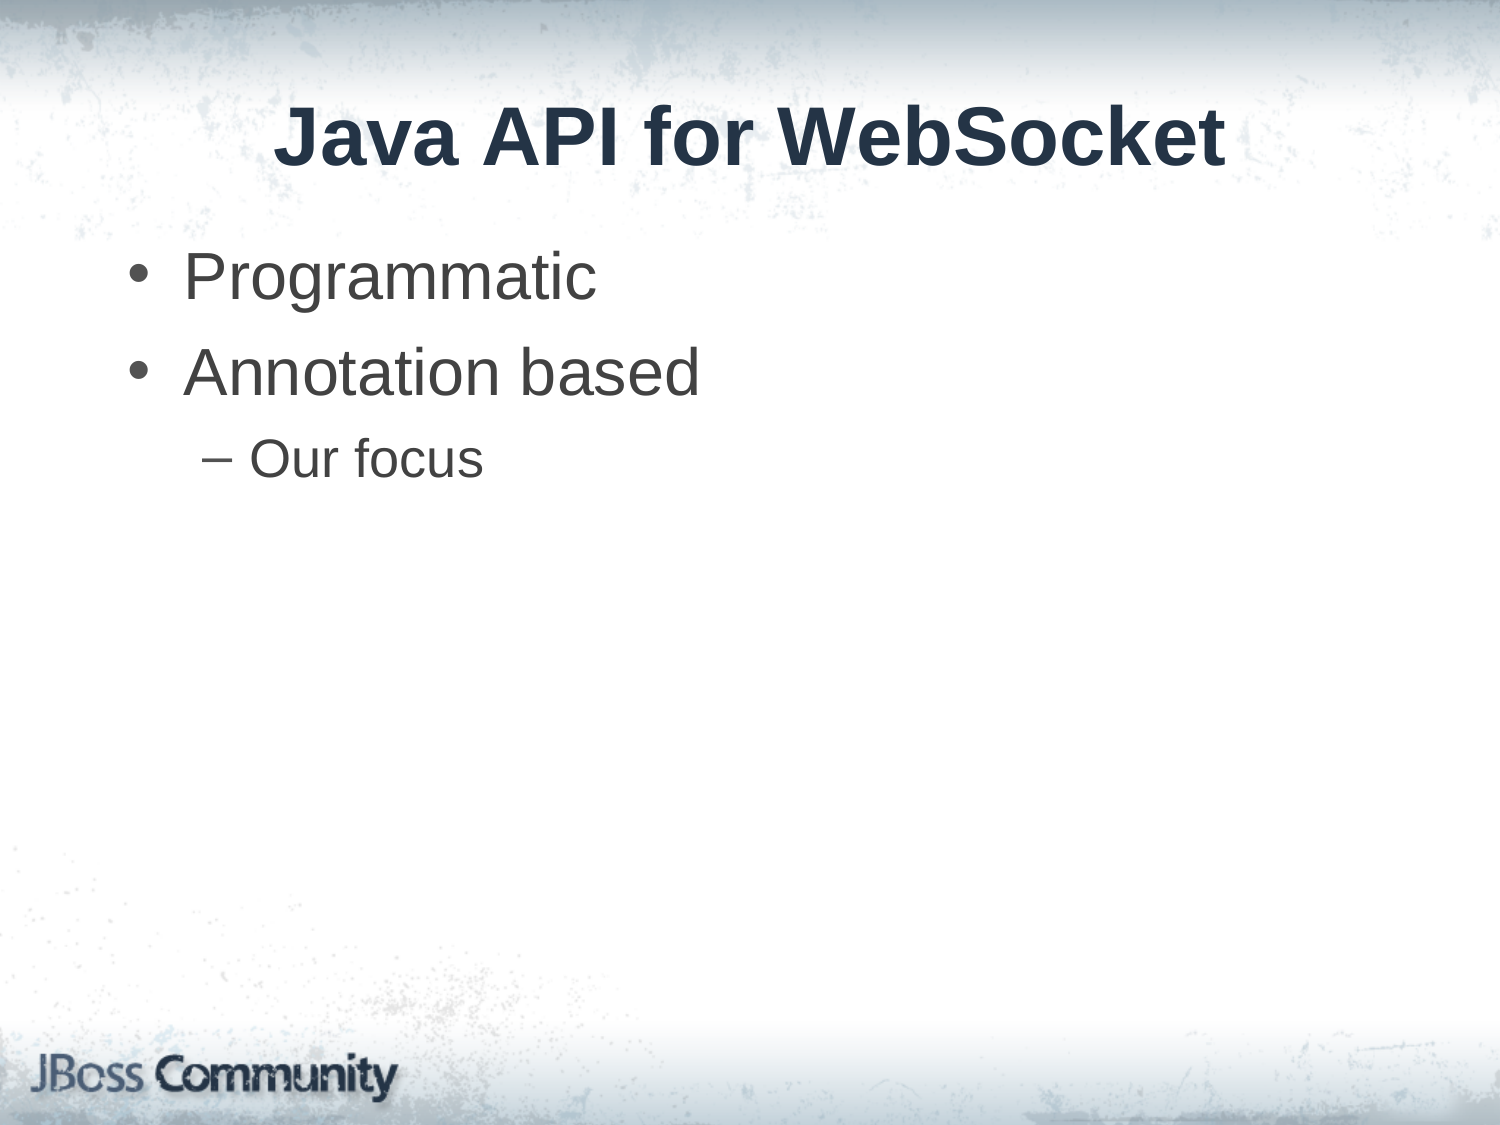

# Java API for WebSocket
Programmatic
Annotation based
Our focus